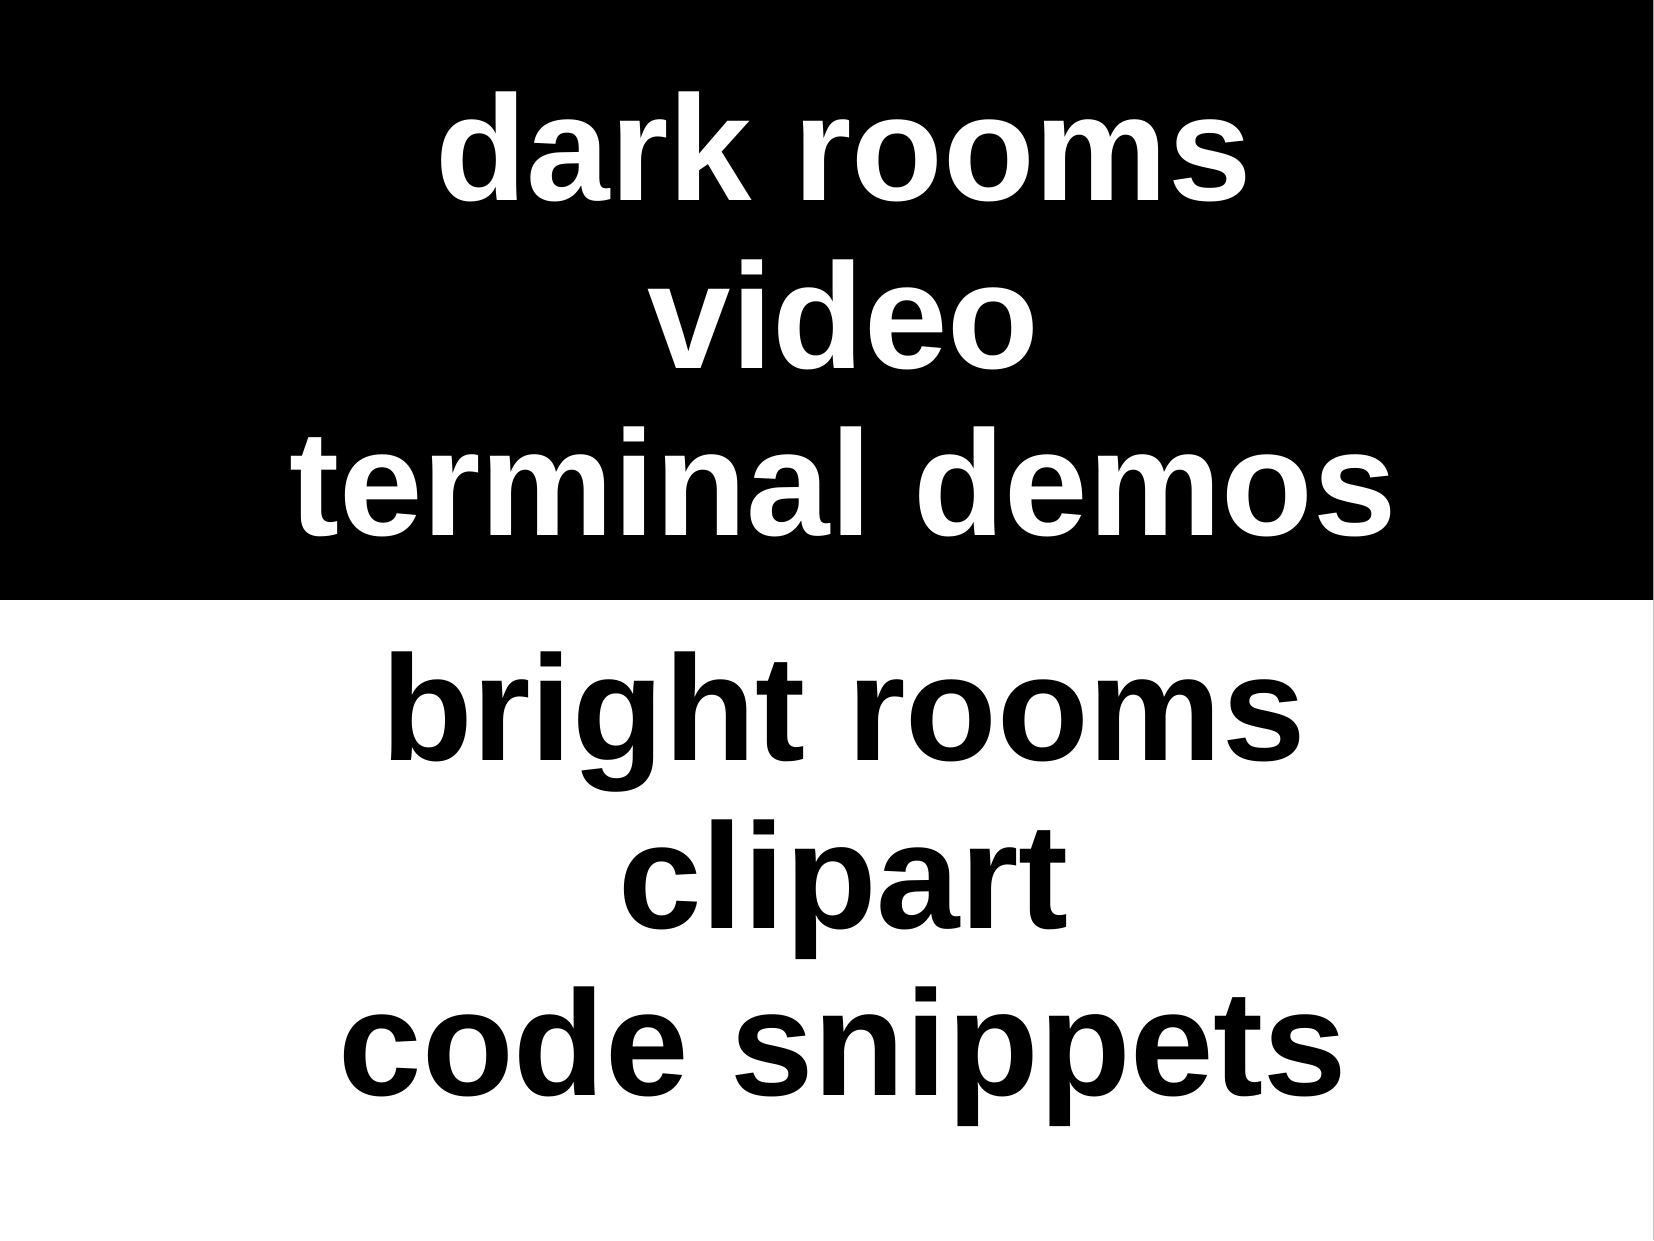

dark rooms
video
terminal demos
bright rooms
clipart
code snippets